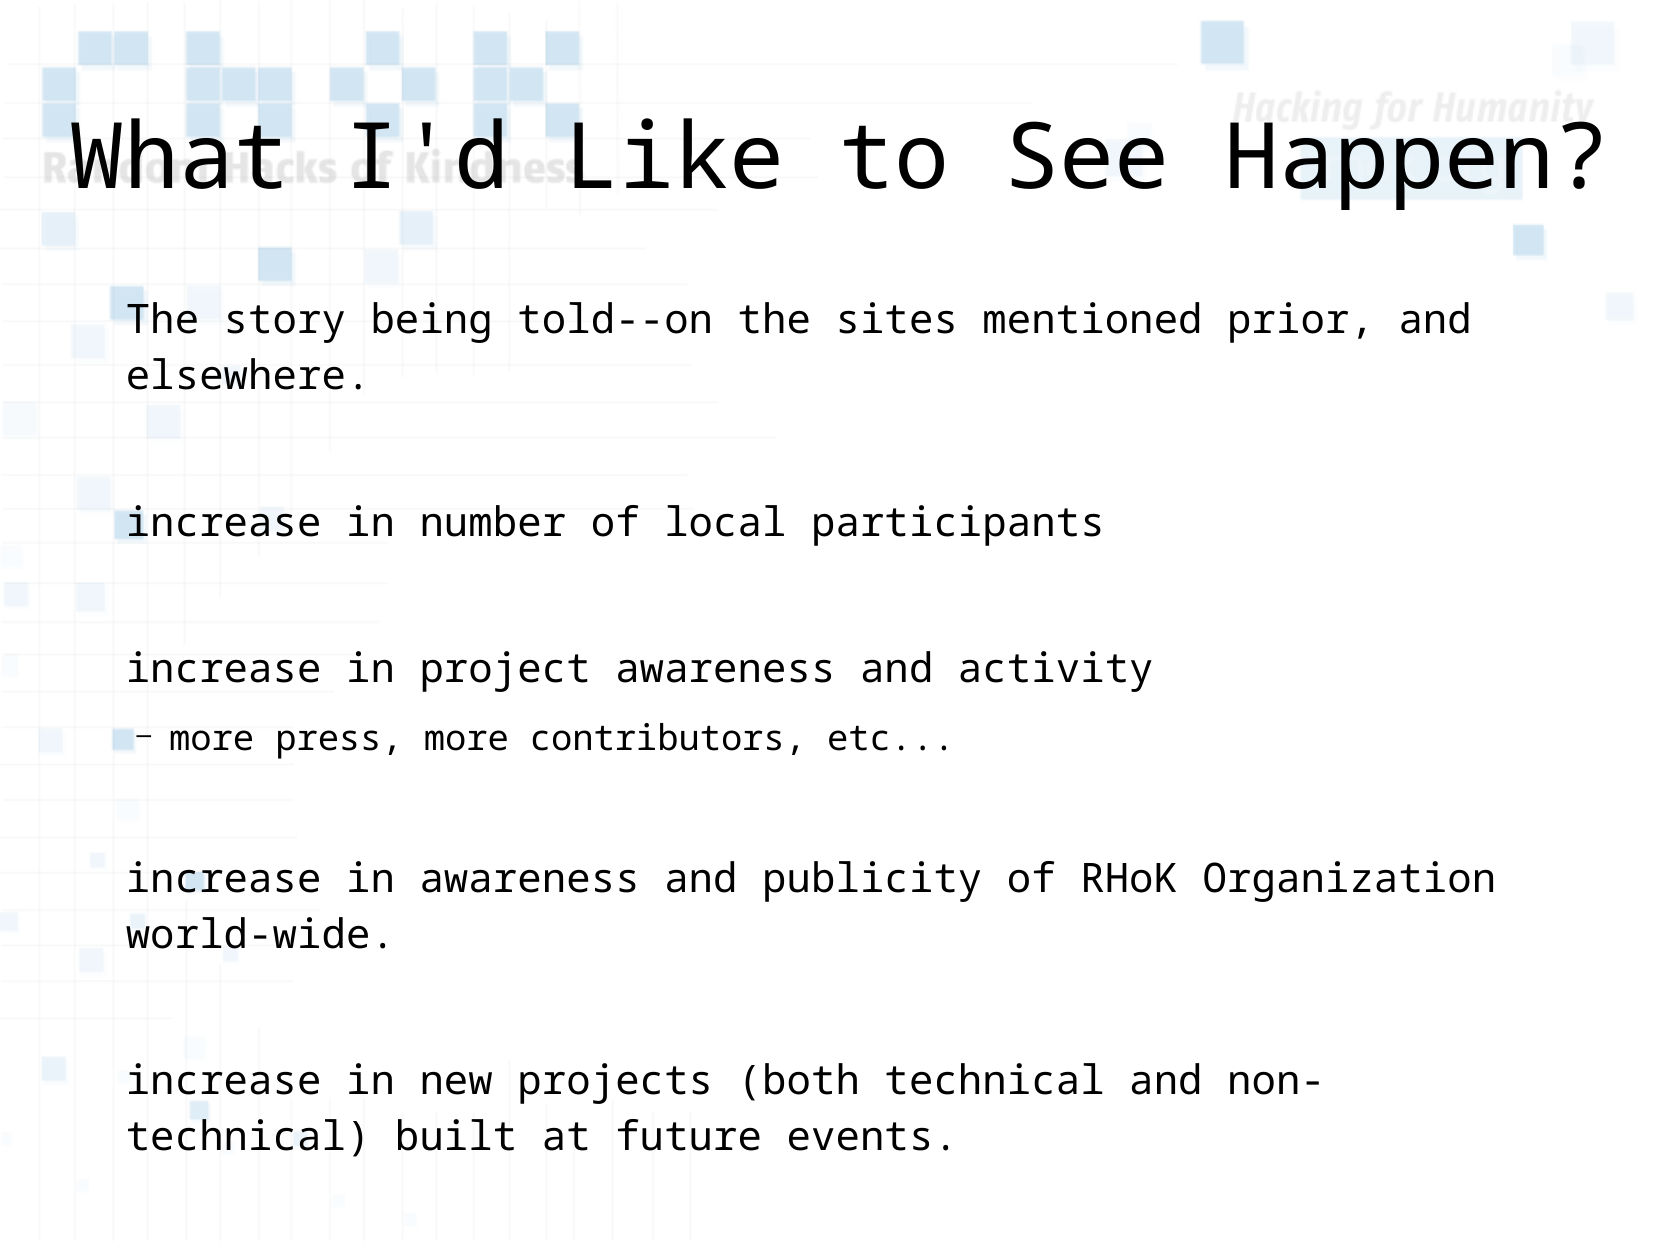

# What I'd Like to See Happen?
The story being told--on the sites mentioned prior, and elsewhere.
increase in number of local participants
increase in project awareness and activity
more press, more contributors, etc...
increase in awareness and publicity of RHoK Organization world-wide.
increase in new projects (both technical and non-technical) built at future events.